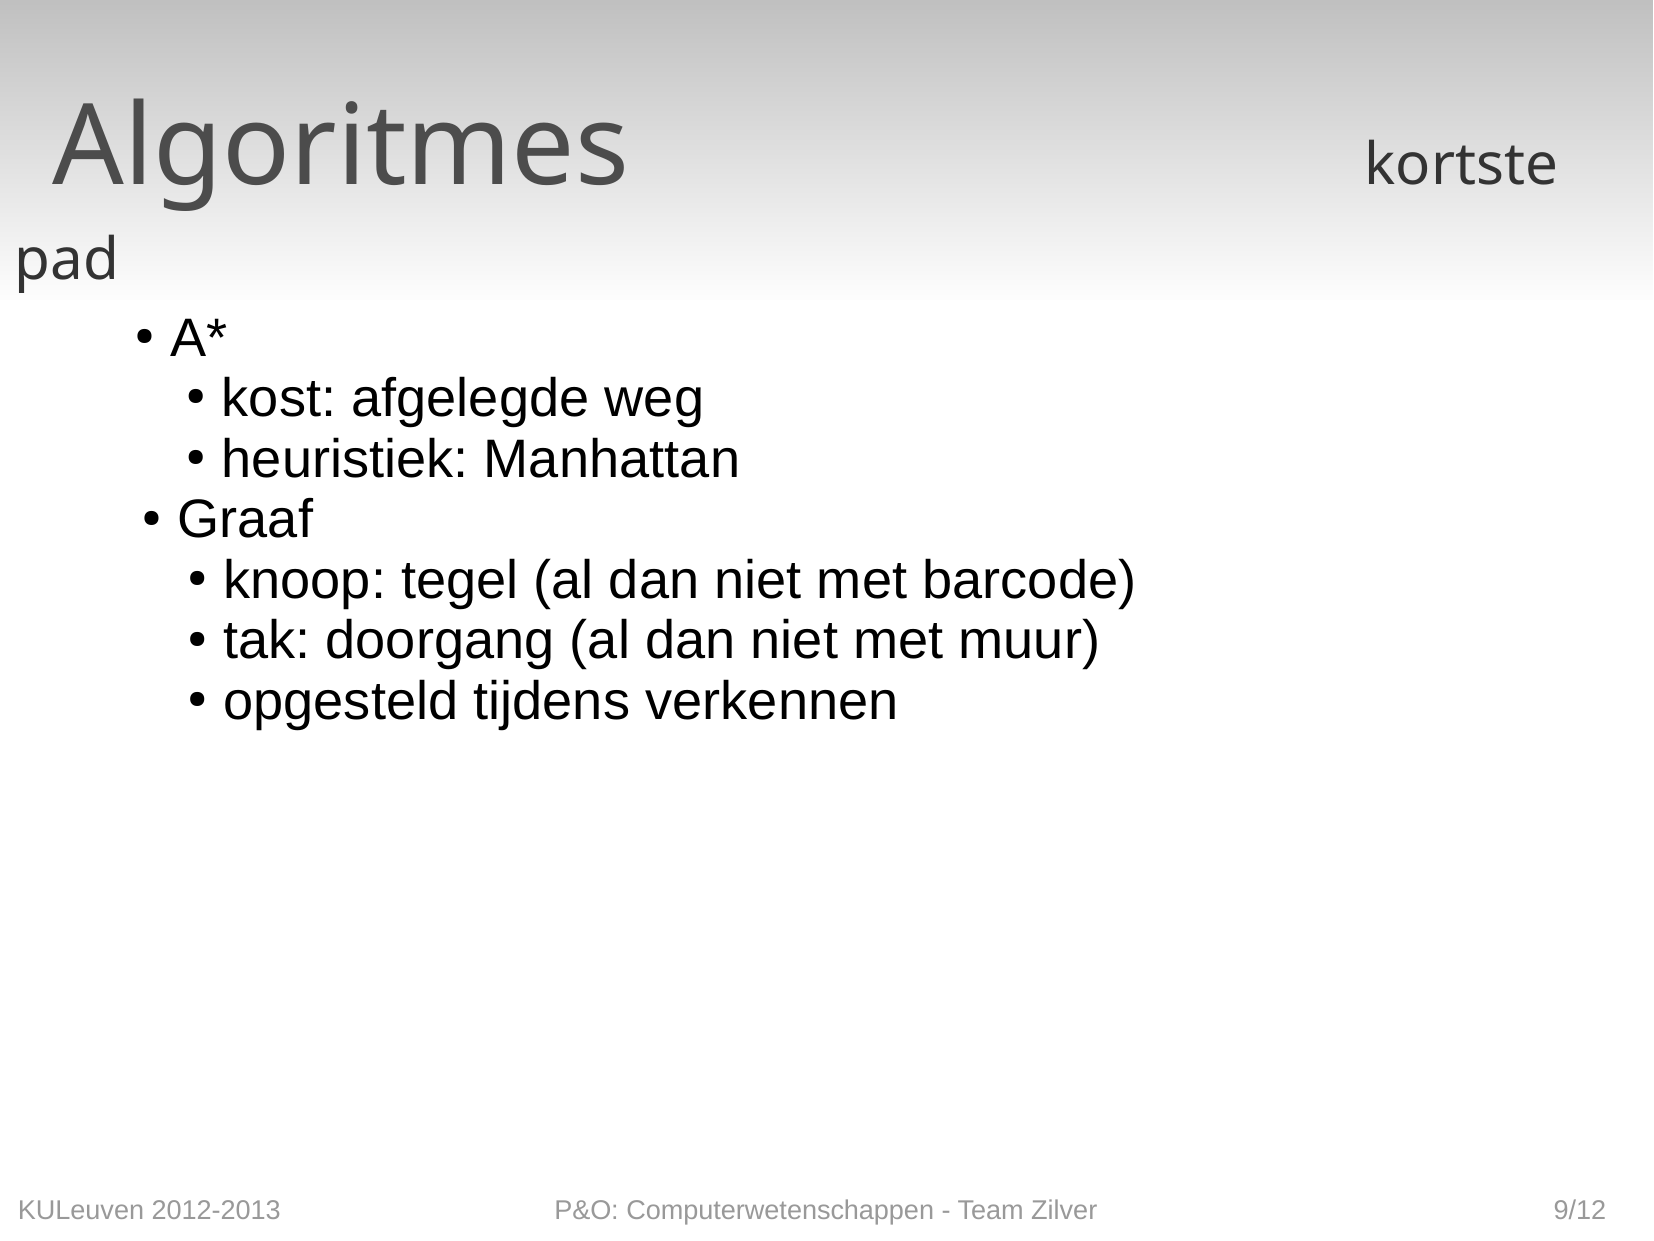

Algoritmes		kortste pad
	Inhoud
A*
kost: afgelegde weg
heuristiek: Manhattan
Graaf
knoop: tegel (al dan niet met barcode)
tak: doorgang (al dan niet met muur)
opgesteld tijdens verkennen
KULeuven 2012-2013	P&O: Computerwetenschappen - Team Zilver /12